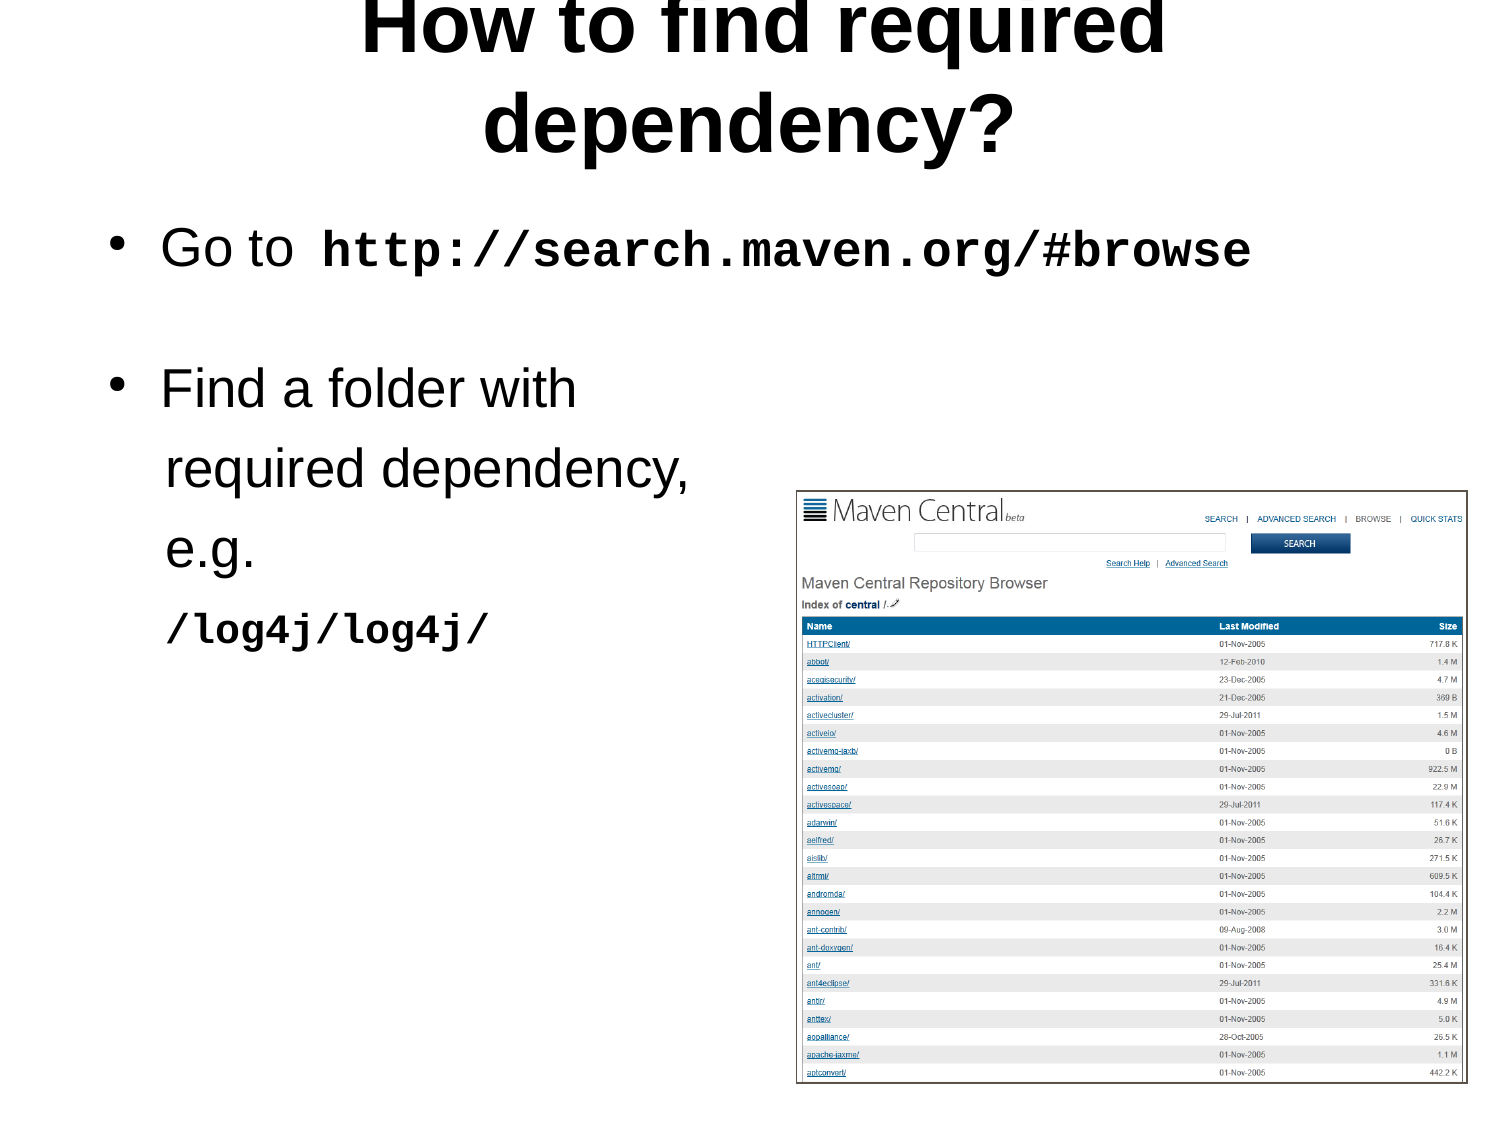

# How to find required dependency?
Go to http://search.maven.org/#browse
Find a folder with
	required dependency,
	e.g.
	/log4j/log4j/